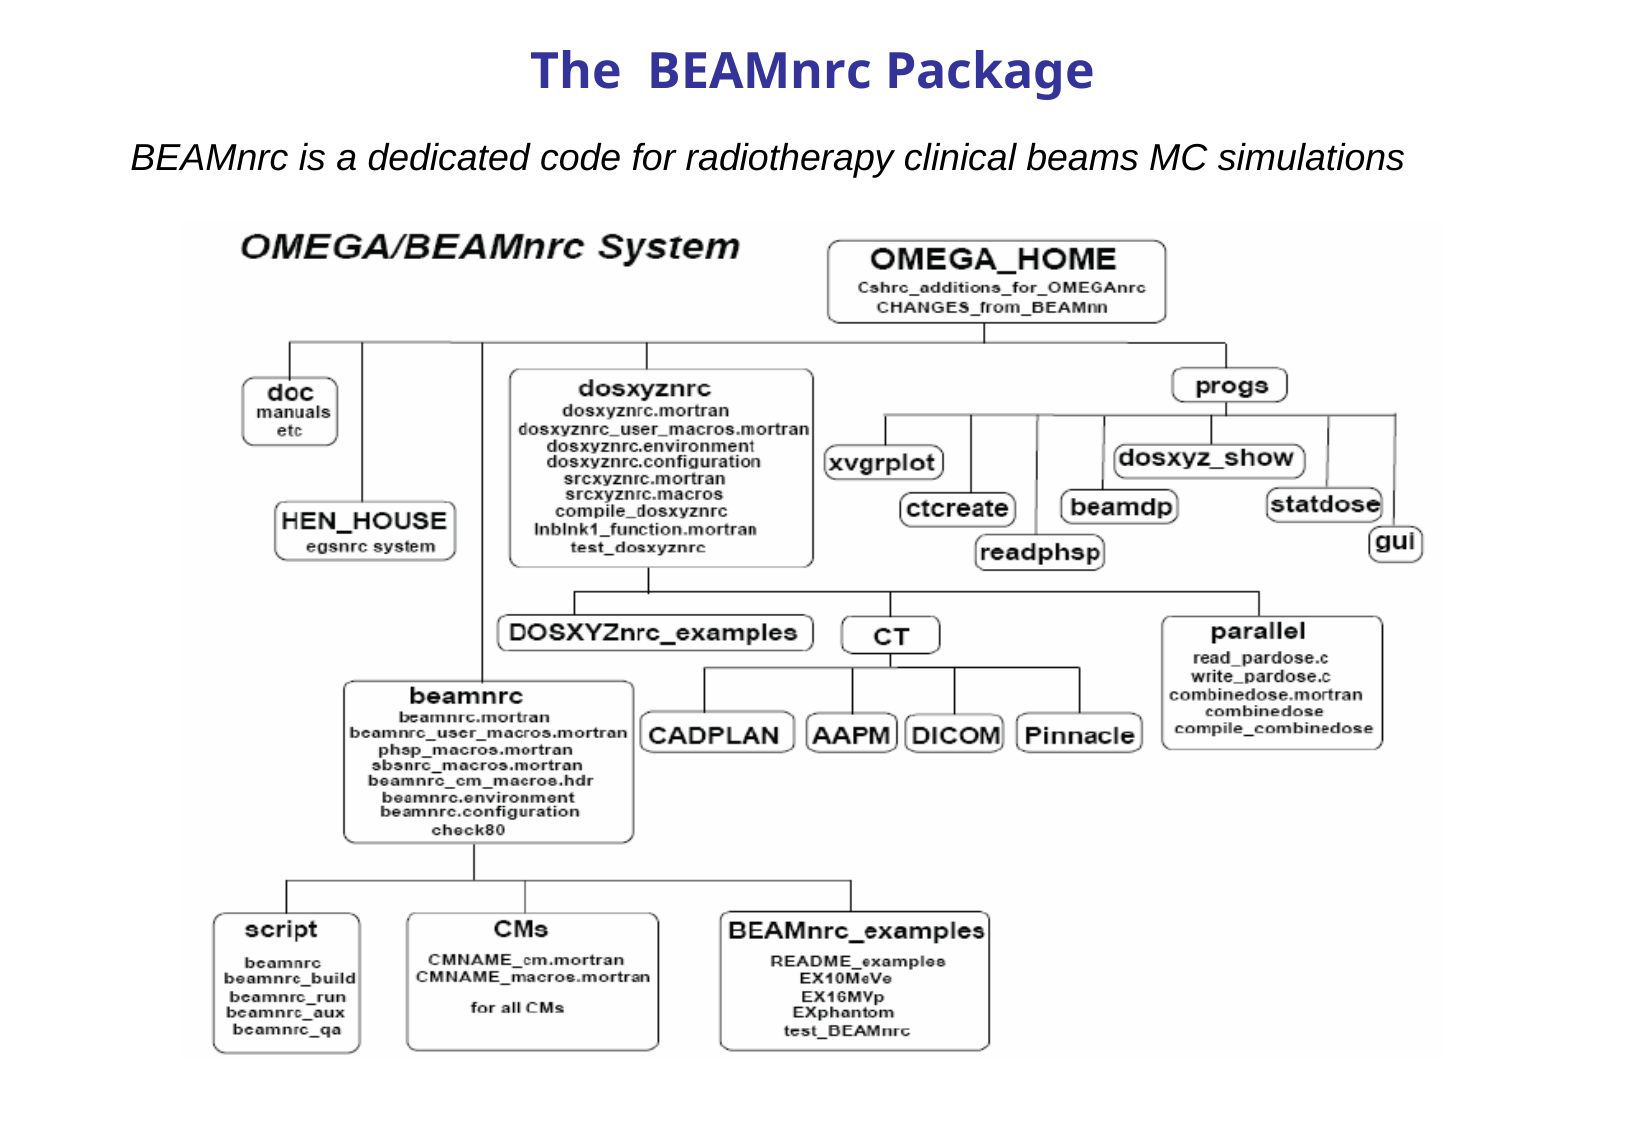

The BEAMnrc Package
BEAMnrc is a dedicated code for radiotherapy clinical beams MC simulations
15